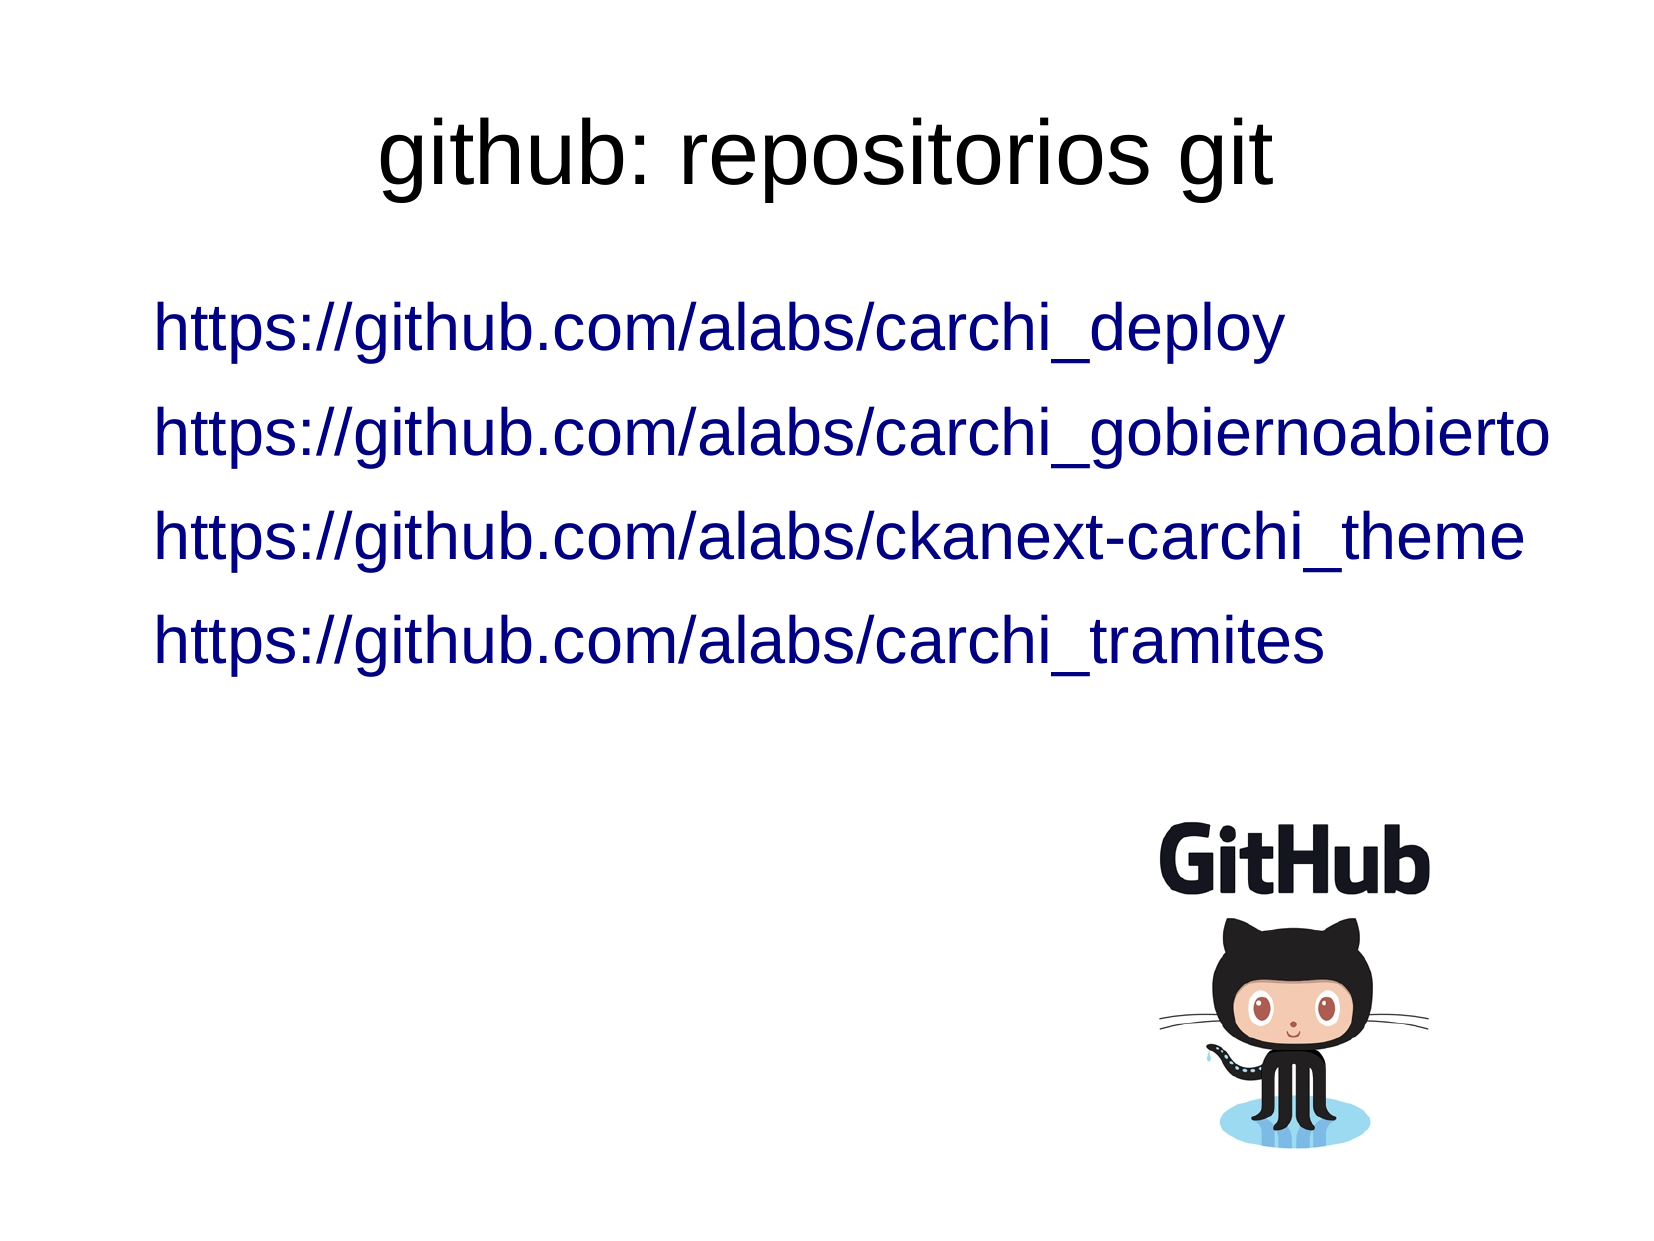

# github: repositorios git
https://github.com/alabs/carchi_deploy
https://github.com/alabs/carchi_gobiernoabierto
https://github.com/alabs/ckanext-carchi_theme
https://github.com/alabs/carchi_tramites